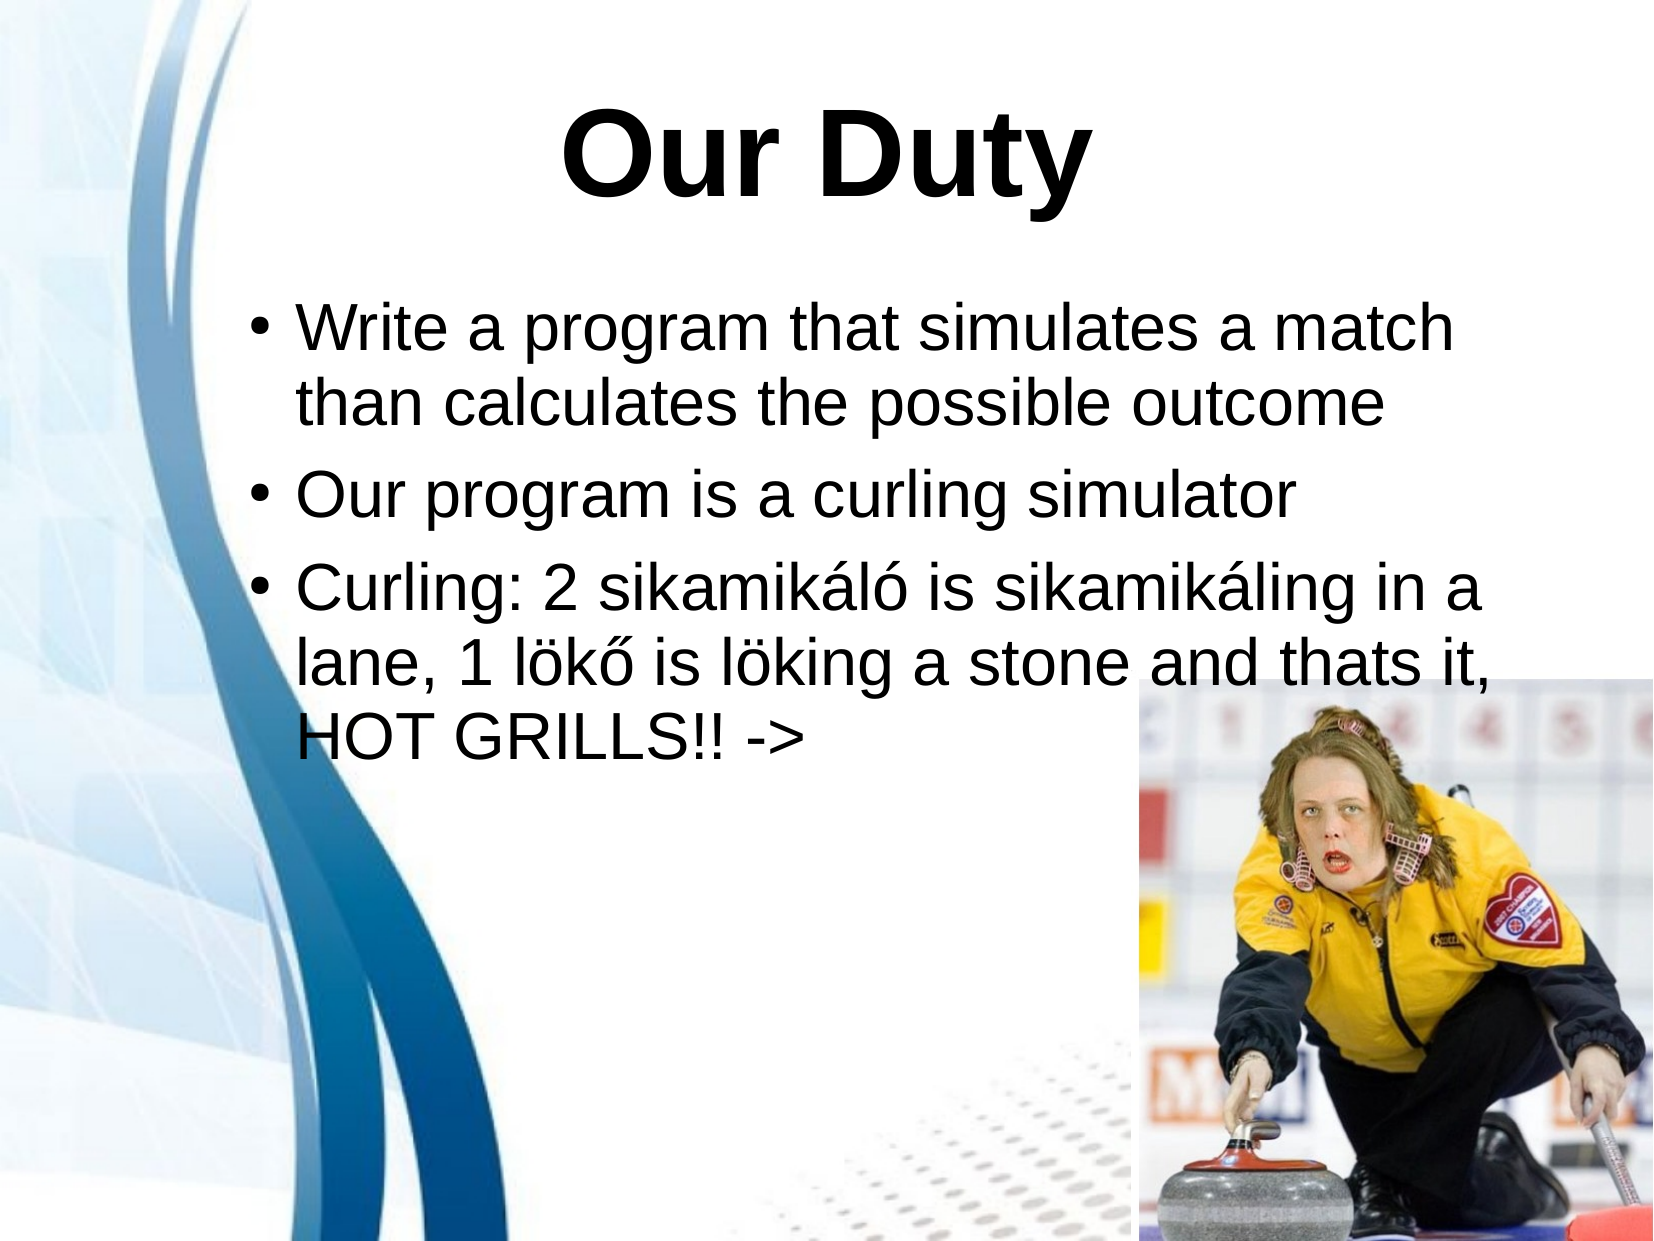

# Our Duty
Write a program that simulates a match than calculates the possible outcome
Our program is a curling simulator
Curling: 2 sikamikáló is sikamikáling in a lane, 1 lökő is löking a stone and thats it, HOT GRILLS!! ->